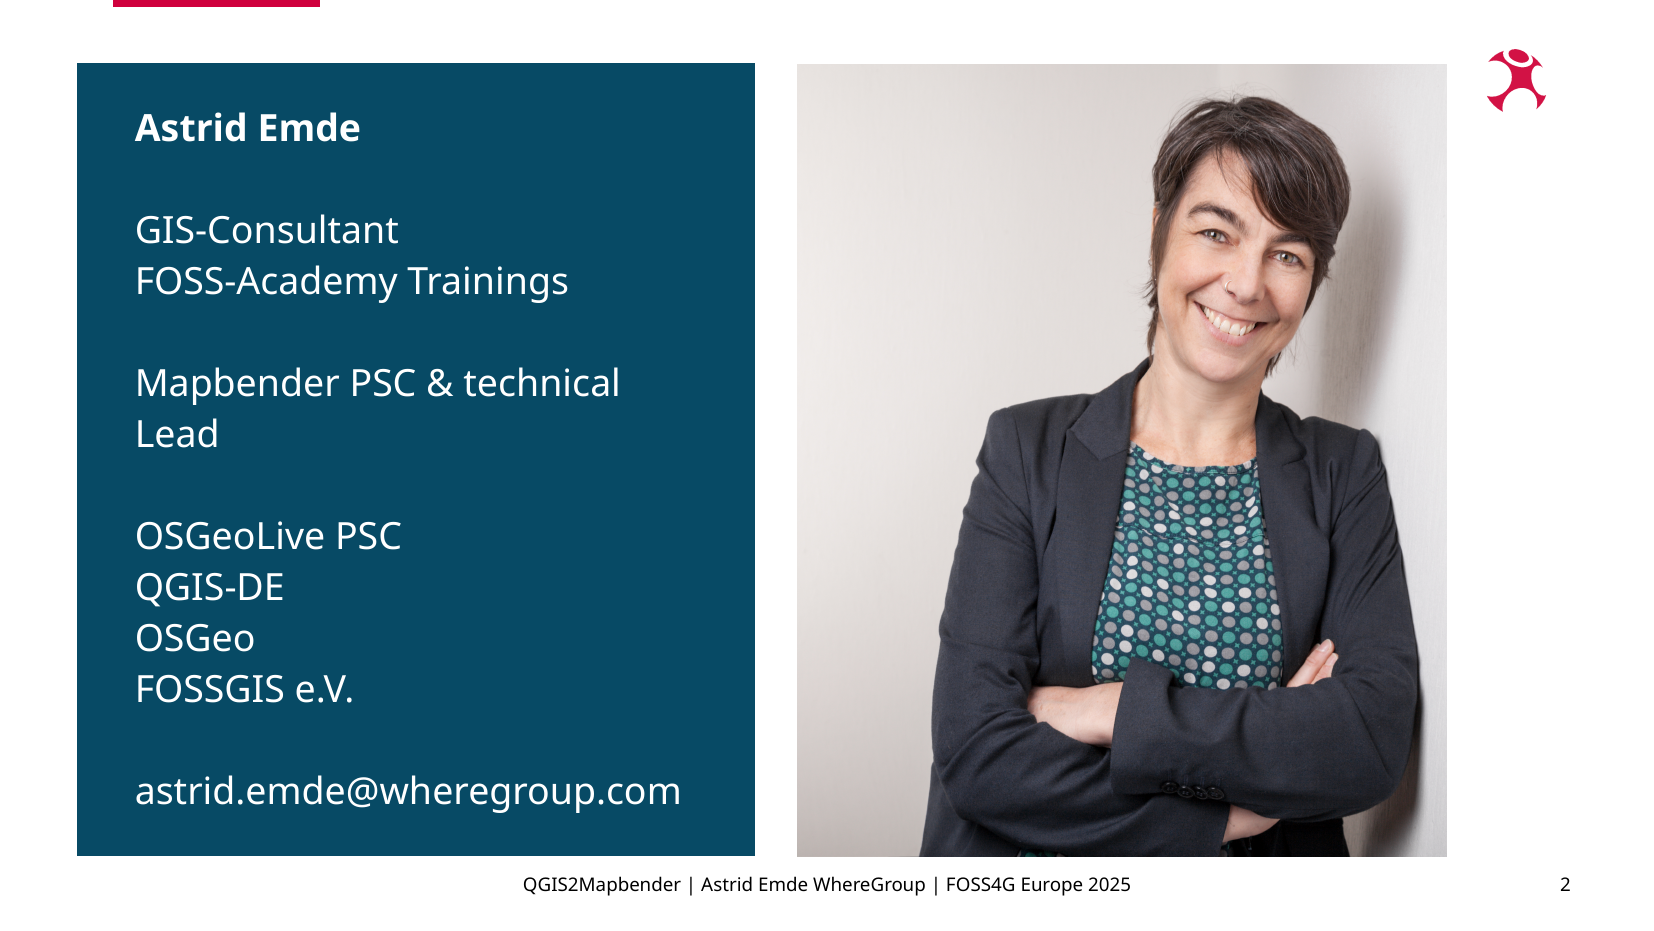

Astrid Emde
GIS-Consultant
FOSS-Academy-Schulungen
Mapbender PSC
OSGeoLive PSC
QGIS-DE
OSGeo
FOSSGIS e.V.
astrid.emde@wheregroup.com
WhereGroup GmbH
Standort Bonn
Astrid Emde
GIS-Consultant
FOSS-Academy Trainings
Mapbender PSC & technical Lead
OSGeoLive PSC
QGIS-DE
OSGeo
FOSSGIS e.V.
astrid.emde@wheregroup.com
WhereGroup GmbH
Bonn
QGIS2Mapbender | Astrid Emde WhereGroup | FOSS4G Europe 2025
2